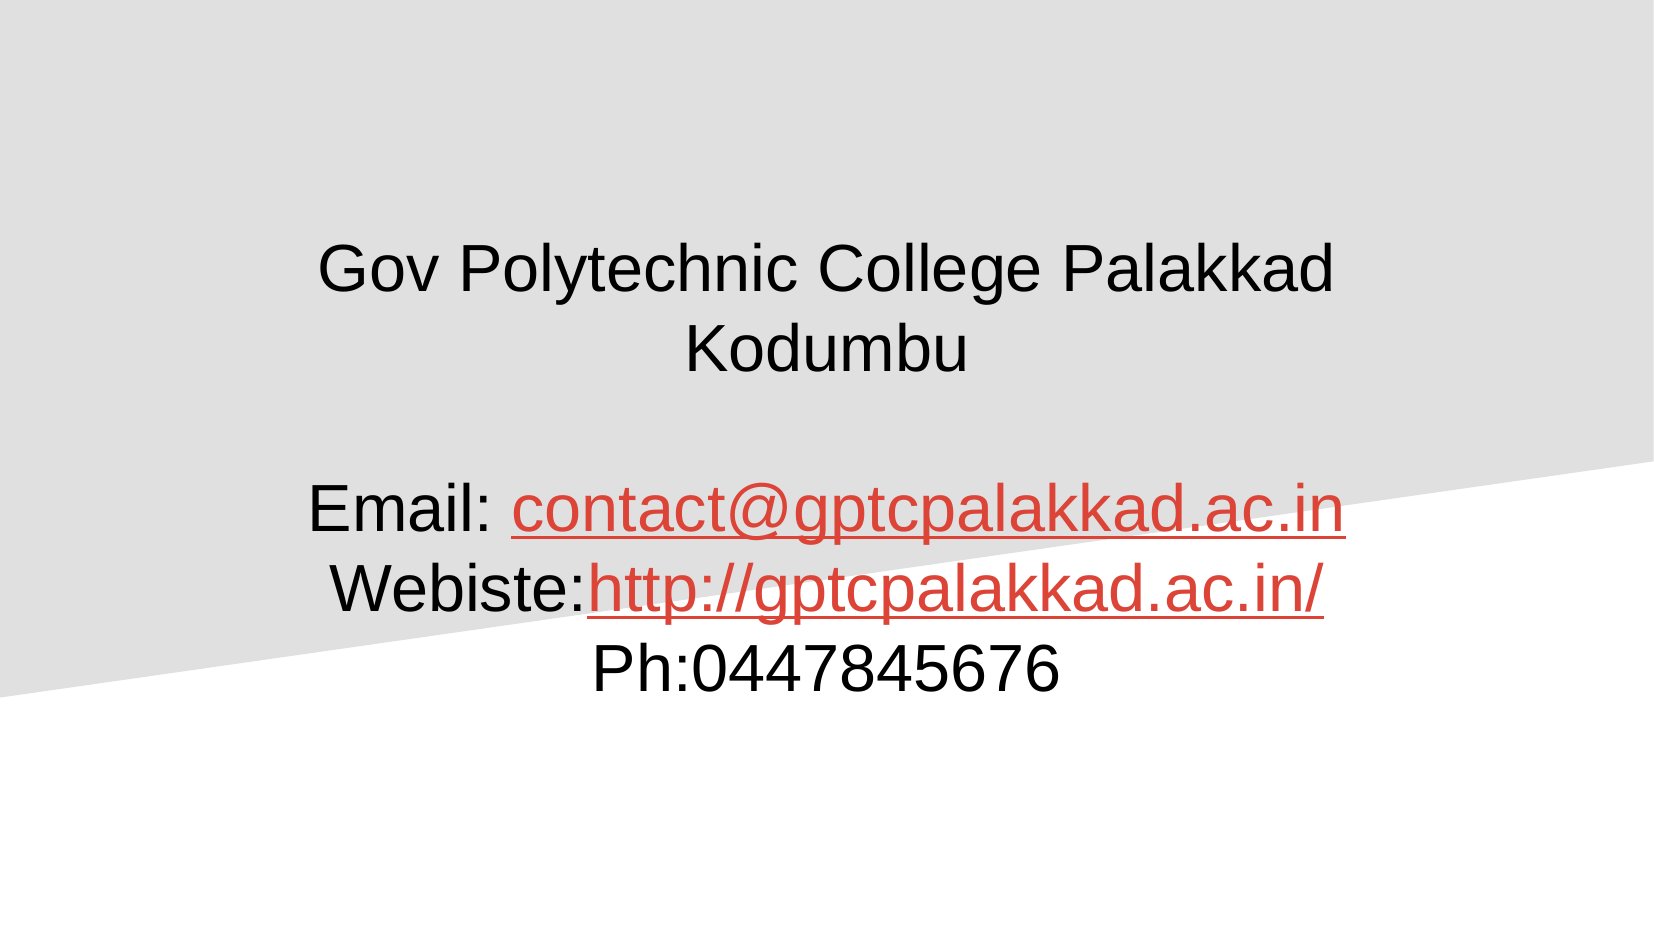

Gov Polytechnic College Palakkad
Kodumbu
Email: contact@gptcpalakkad.ac.in
Webiste:http://gptcpalakkad.ac.in/
Ph:0447845676